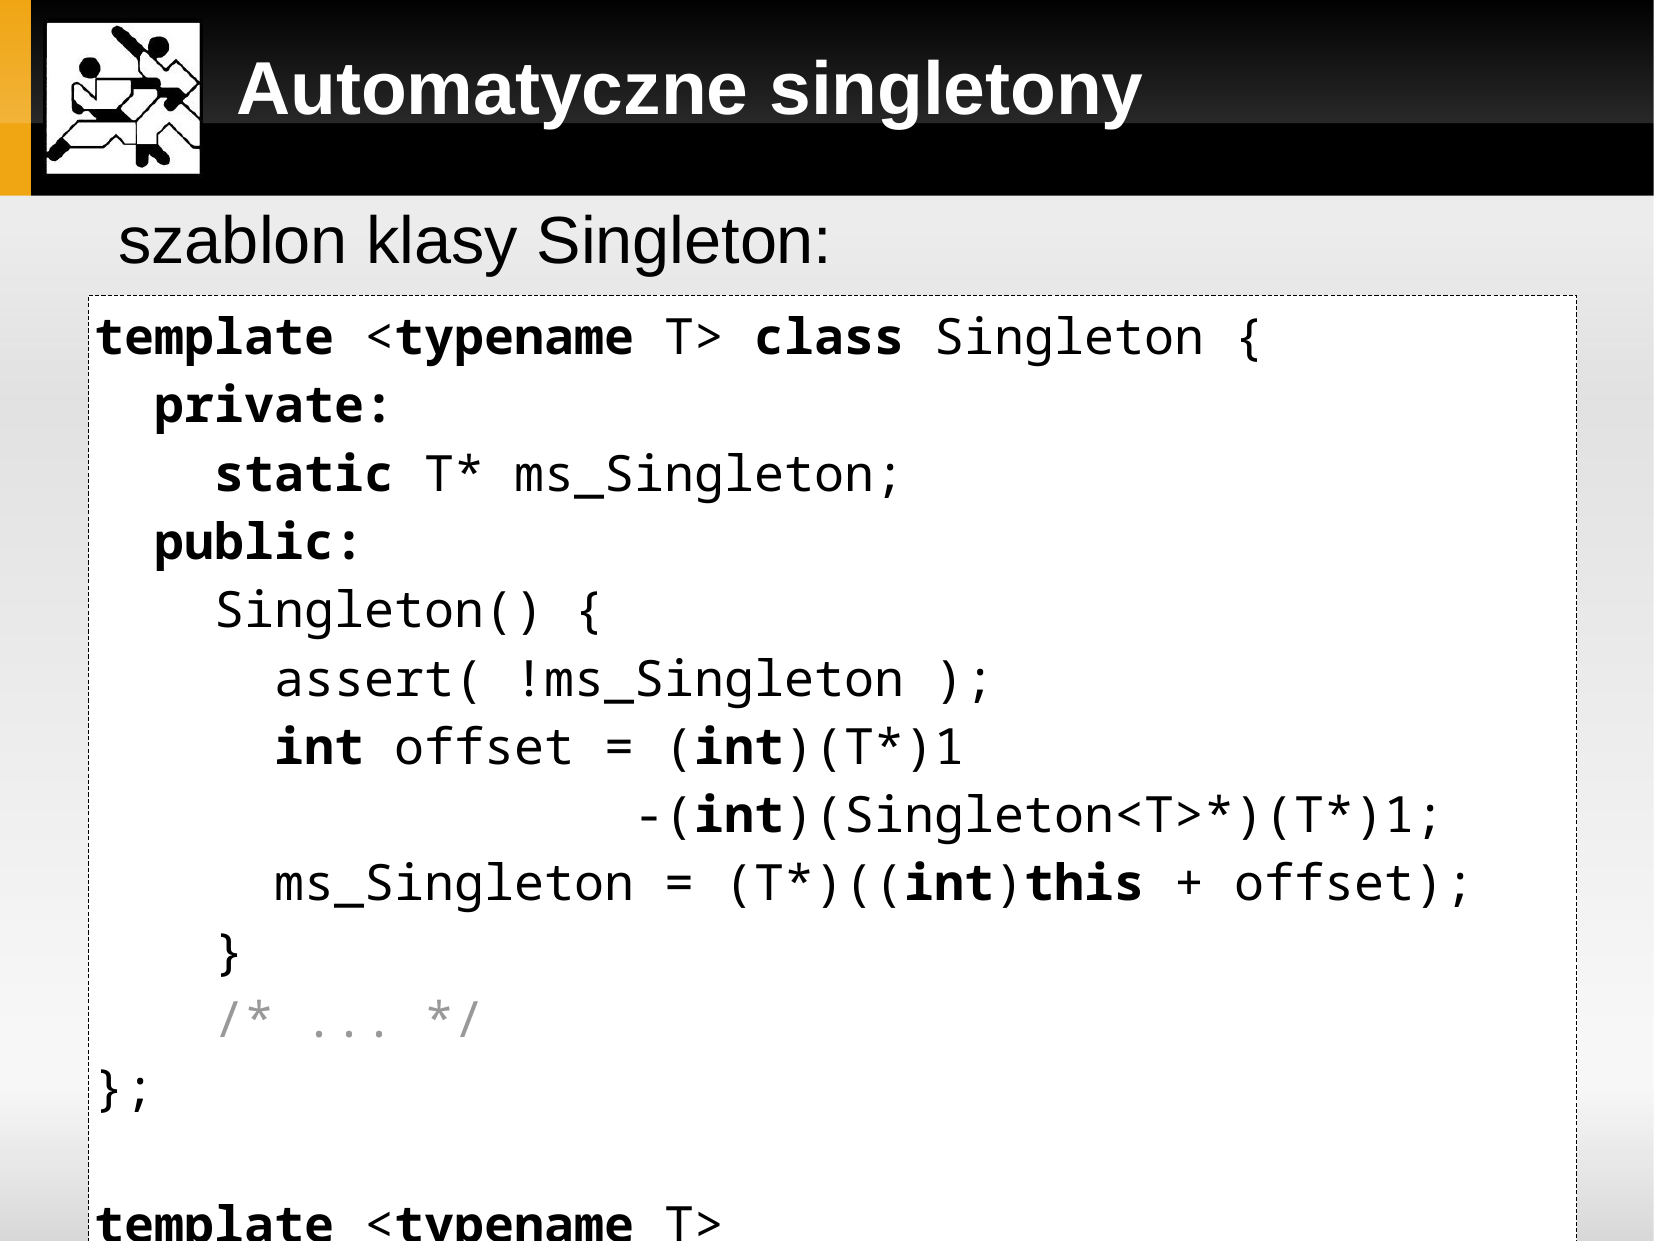

# Automatyczne singletony
szablon klasy Singleton:
template <typename T> class Singleton {
 private:
 static T* ms_Singleton;
 public:
 Singleton() {
 assert( !ms_Singleton );
 int offset = (int)(T*)1
 -(int)(Singleton<T>*)(T*)1;
 ms_Singleton = (T*)((int)this + offset);
 }
 /* ... */
};
template <typename T>
 T* Singleton<T>::ms_Singleton = 0;